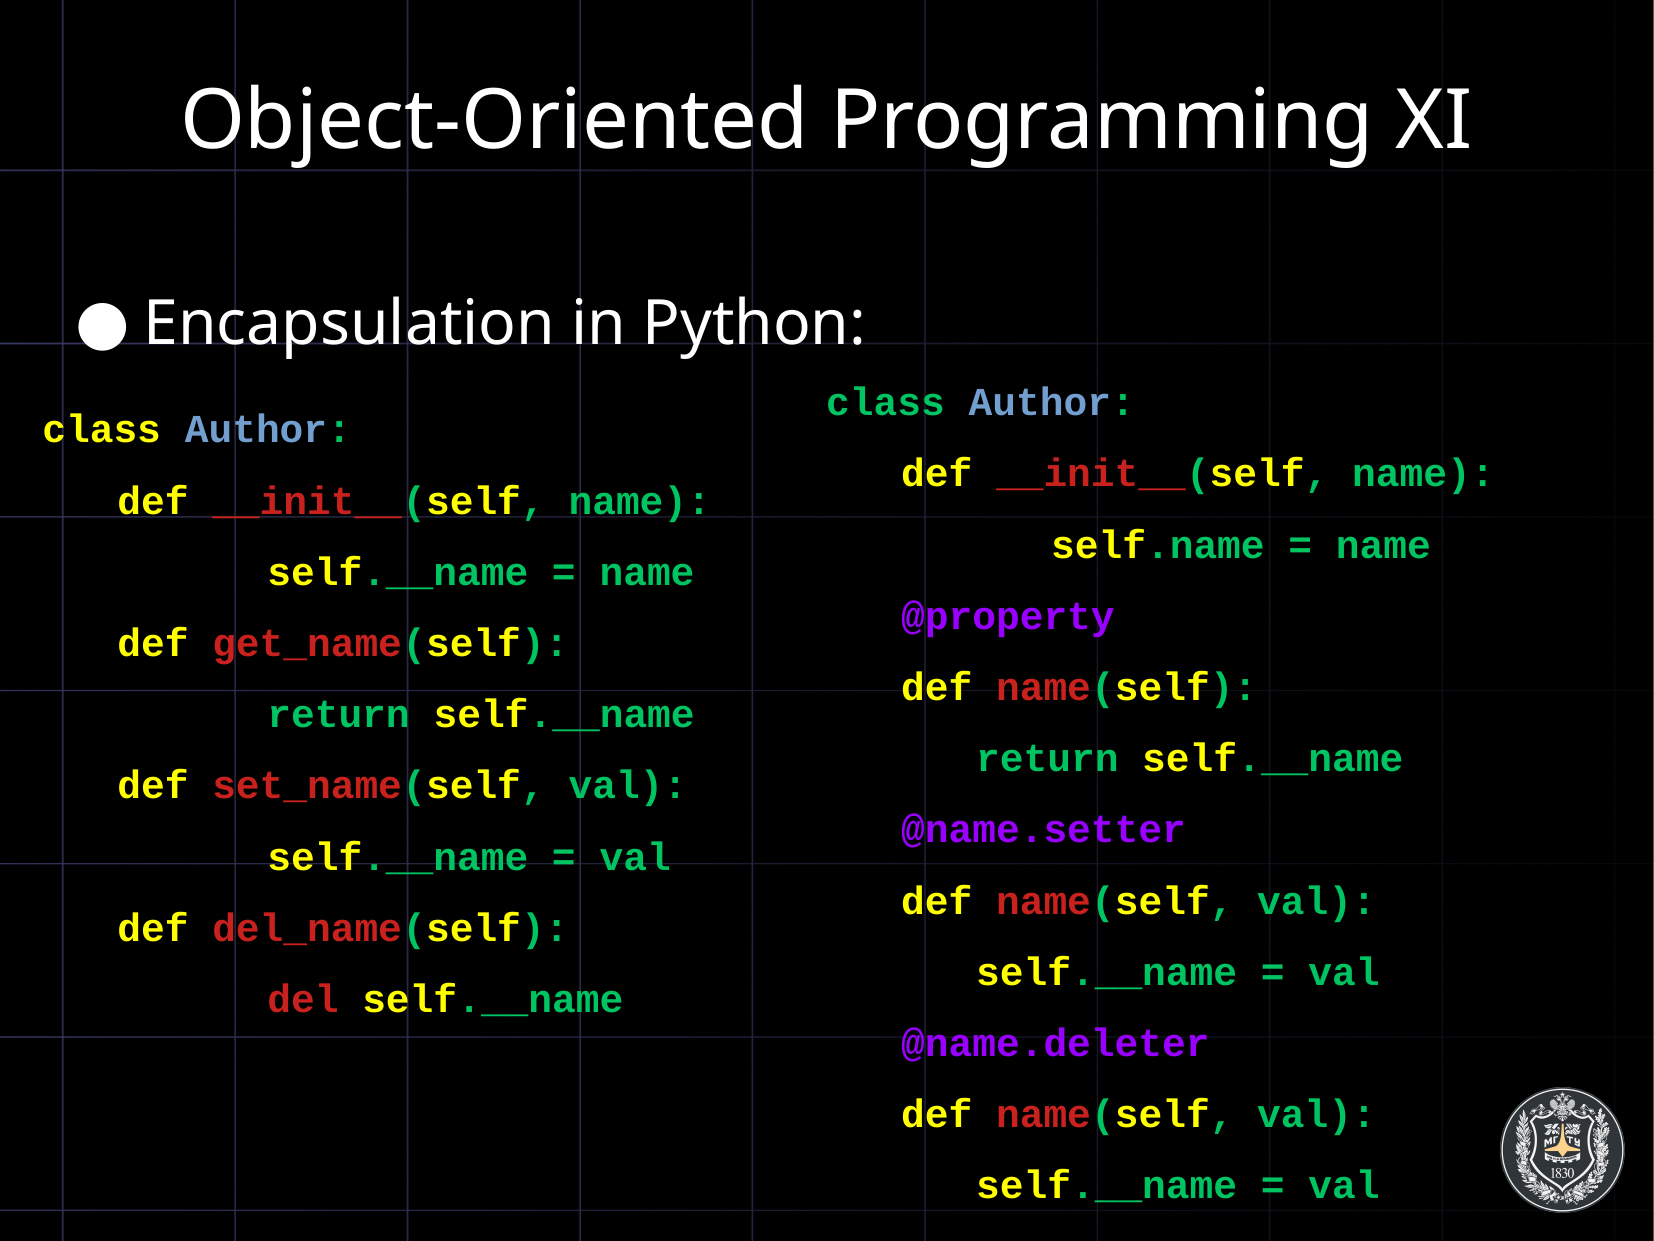

Object-Oriented Programming XI
Encapsulation in Python:
class Author:
def __init__(self, name):
self.name = name
@property
def name(self):
return self.__name
@name.setter
def name(self, val):
self.__name = val
@name.deleter
def name(self, val):
self.__name = val
class Author:
def __init__(self, name):
self.__name = name
def get_name(self):
return self.__name
def set_name(self, val):
self.__name = val
def del_name(self):
del self.__name